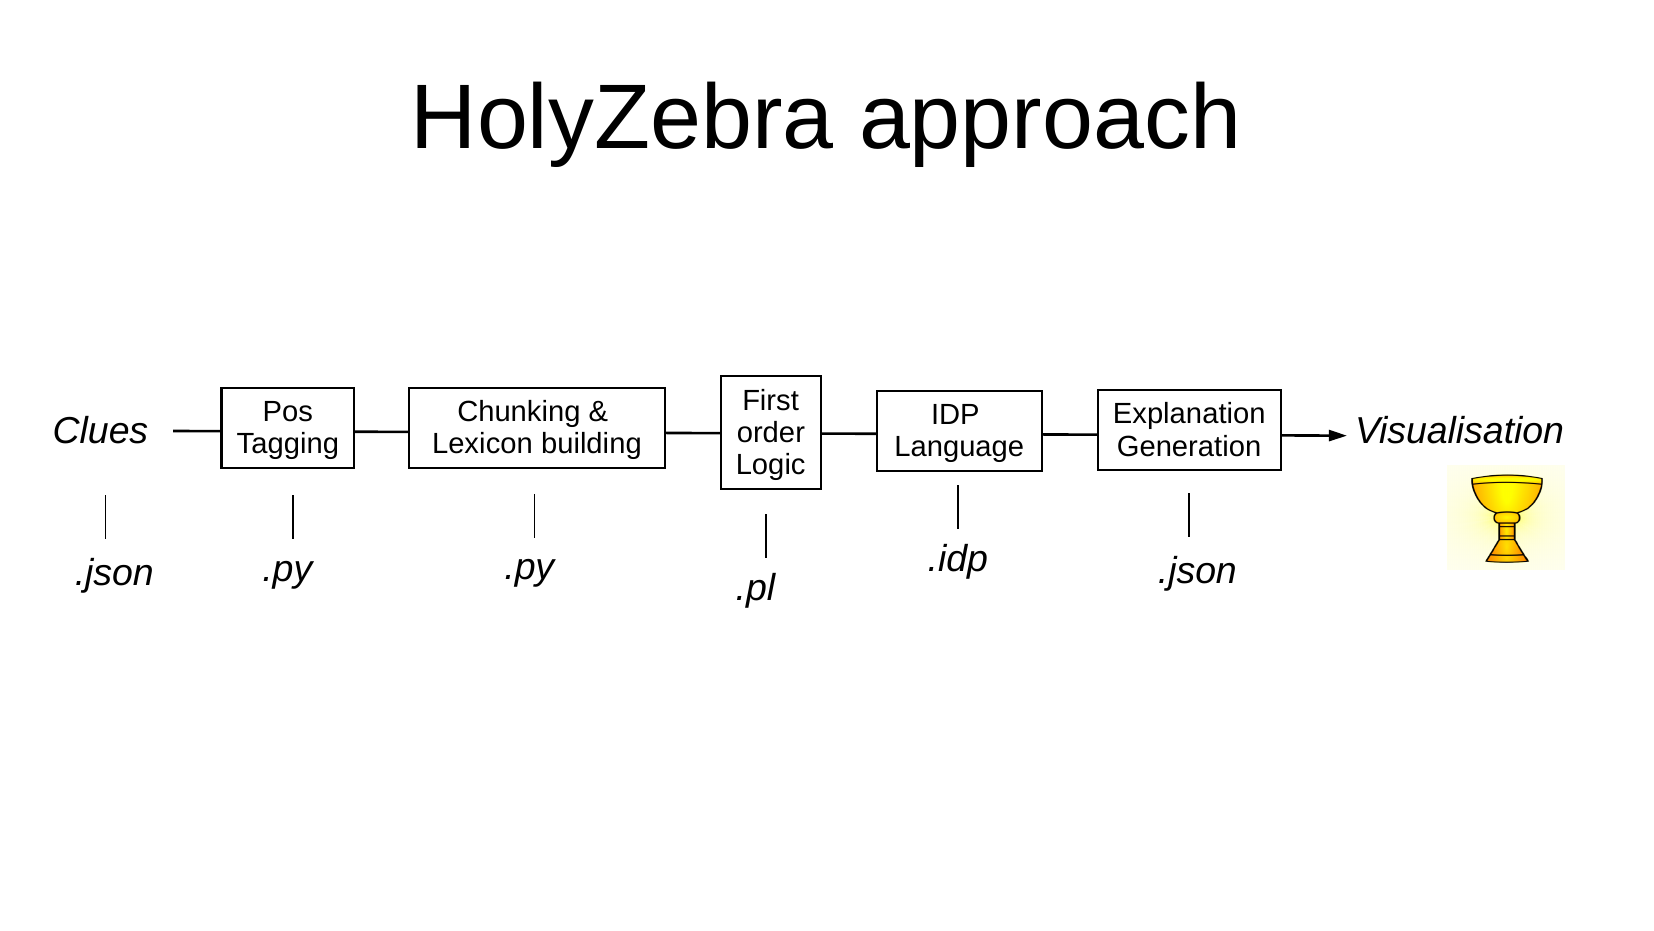

# HolyZebra approach
First order
Logic
Pos
Tagging
Chunking &
Lexicon building
Explanation
Generation
IDP
Language
Clues
Visualisation
.idp
.py
.py
.json
.json
.pl